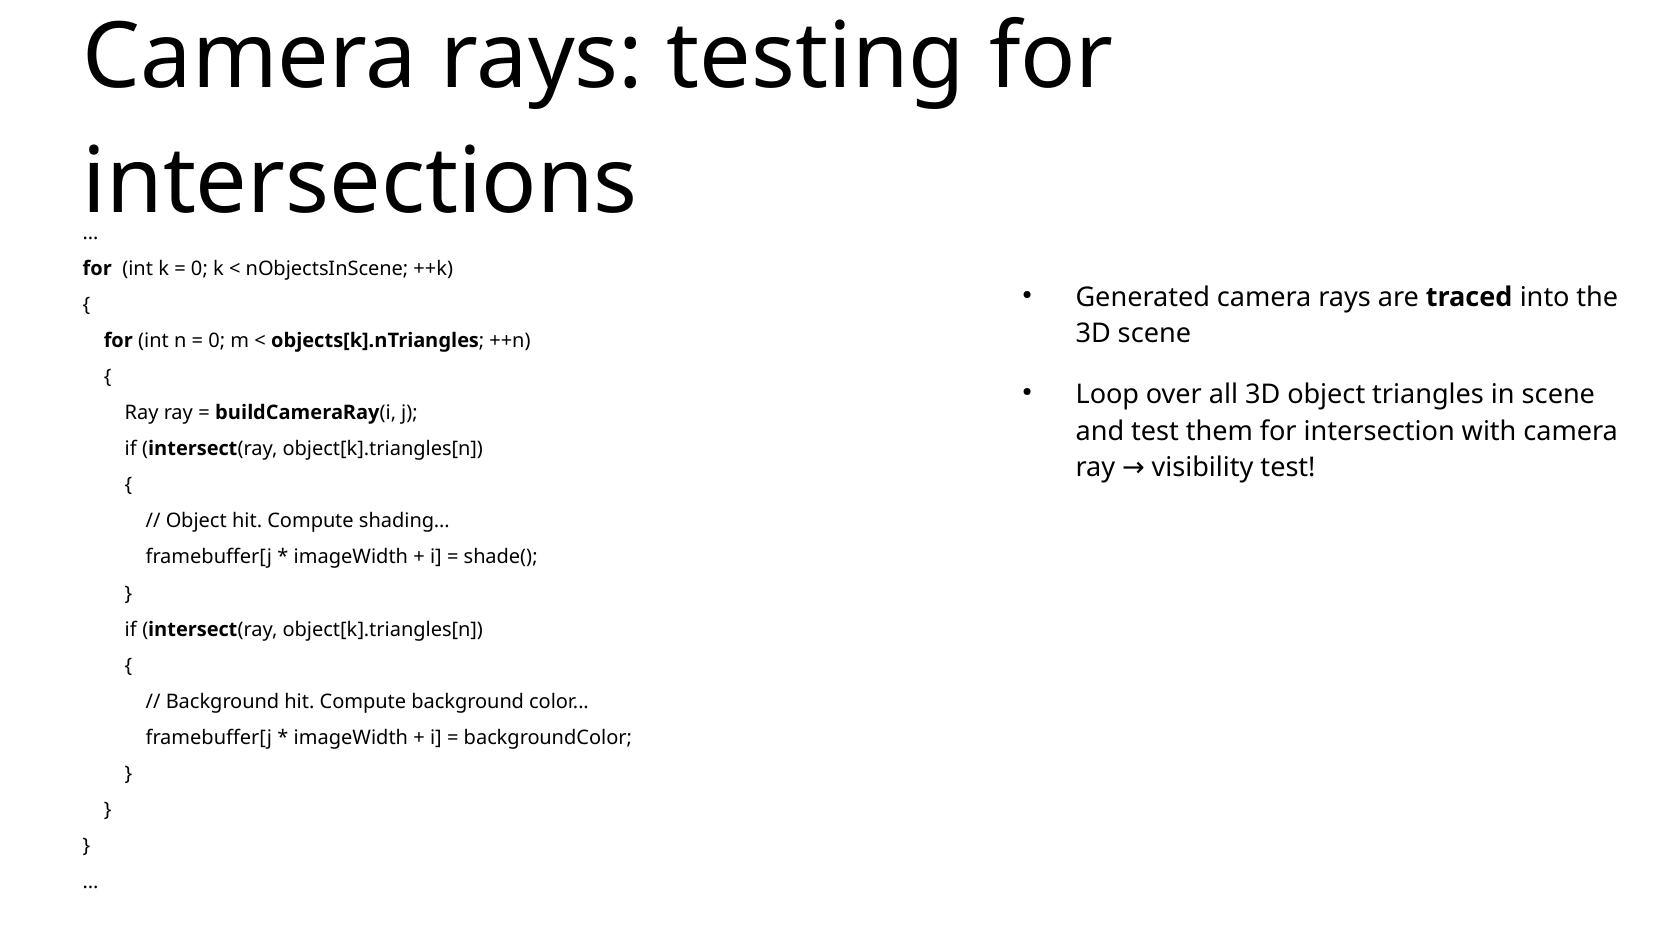

# Camera rays: testing for intersections
…
for (int k = 0; k < nObjectsInScene; ++k)
{
 for (int n = 0; m < objects[k].nTriangles; ++n)
 {
 Ray ray = buildCameraRay(i, j);
 if (intersect(ray, object[k].triangles[n])
 {
 // Object hit. Compute shading…
 framebuffer[j * imageWidth + i] = shade();
 }
 if (intersect(ray, object[k].triangles[n])
 {
 // Background hit. Compute background color...
 framebuffer[j * imageWidth + i] = backgroundColor;
 }
 }
}
...
Generated camera rays are traced into the 3D scene
Loop over all 3D object triangles in scene and test them for intersection with camera ray → visibility test!